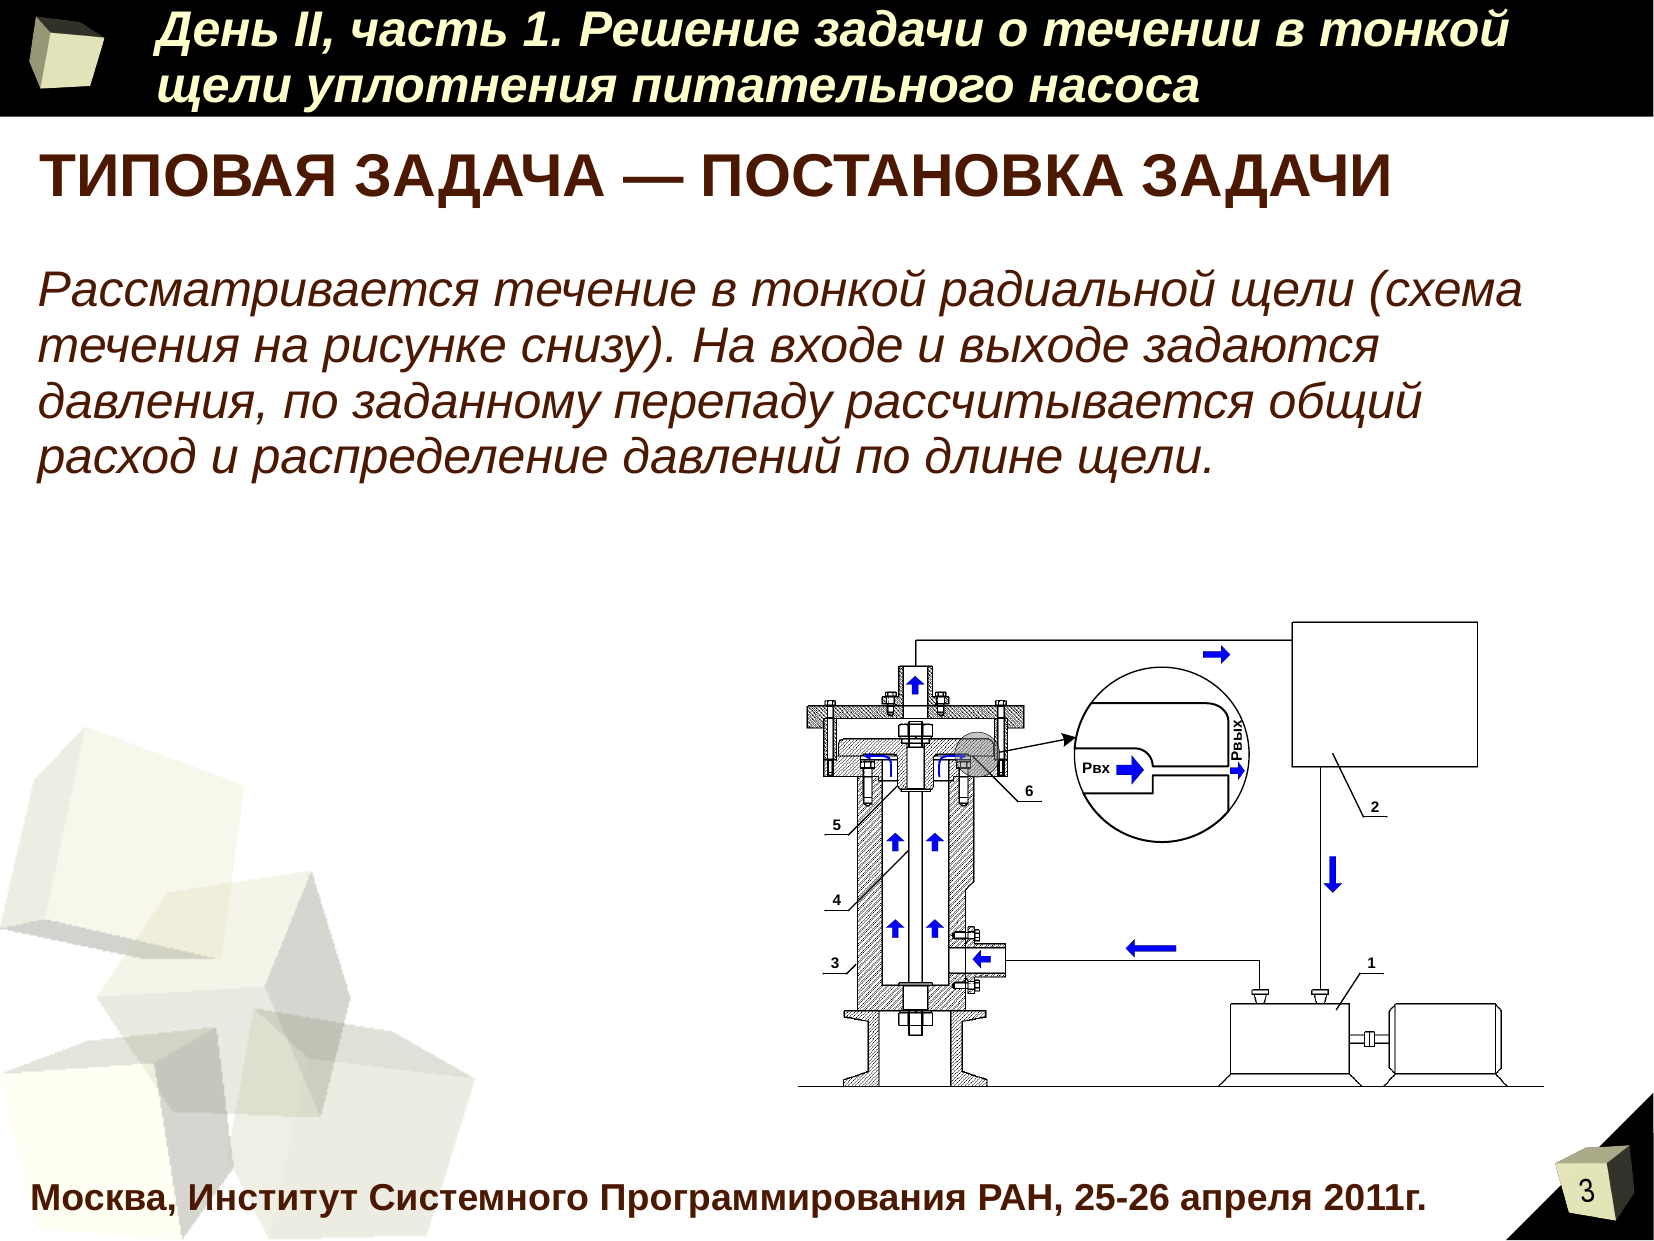

ТИПОВАЯ ЗАДАЧА — ПОСТАНОВКА ЗАДАЧИ
Рассматривается течение в тонкой радиальной щели (схема течения на рисунке снизу). На входе и выходе задаются давления, по заданному перепаду рассчитывается общий расход и распределение давлений по длине щели.